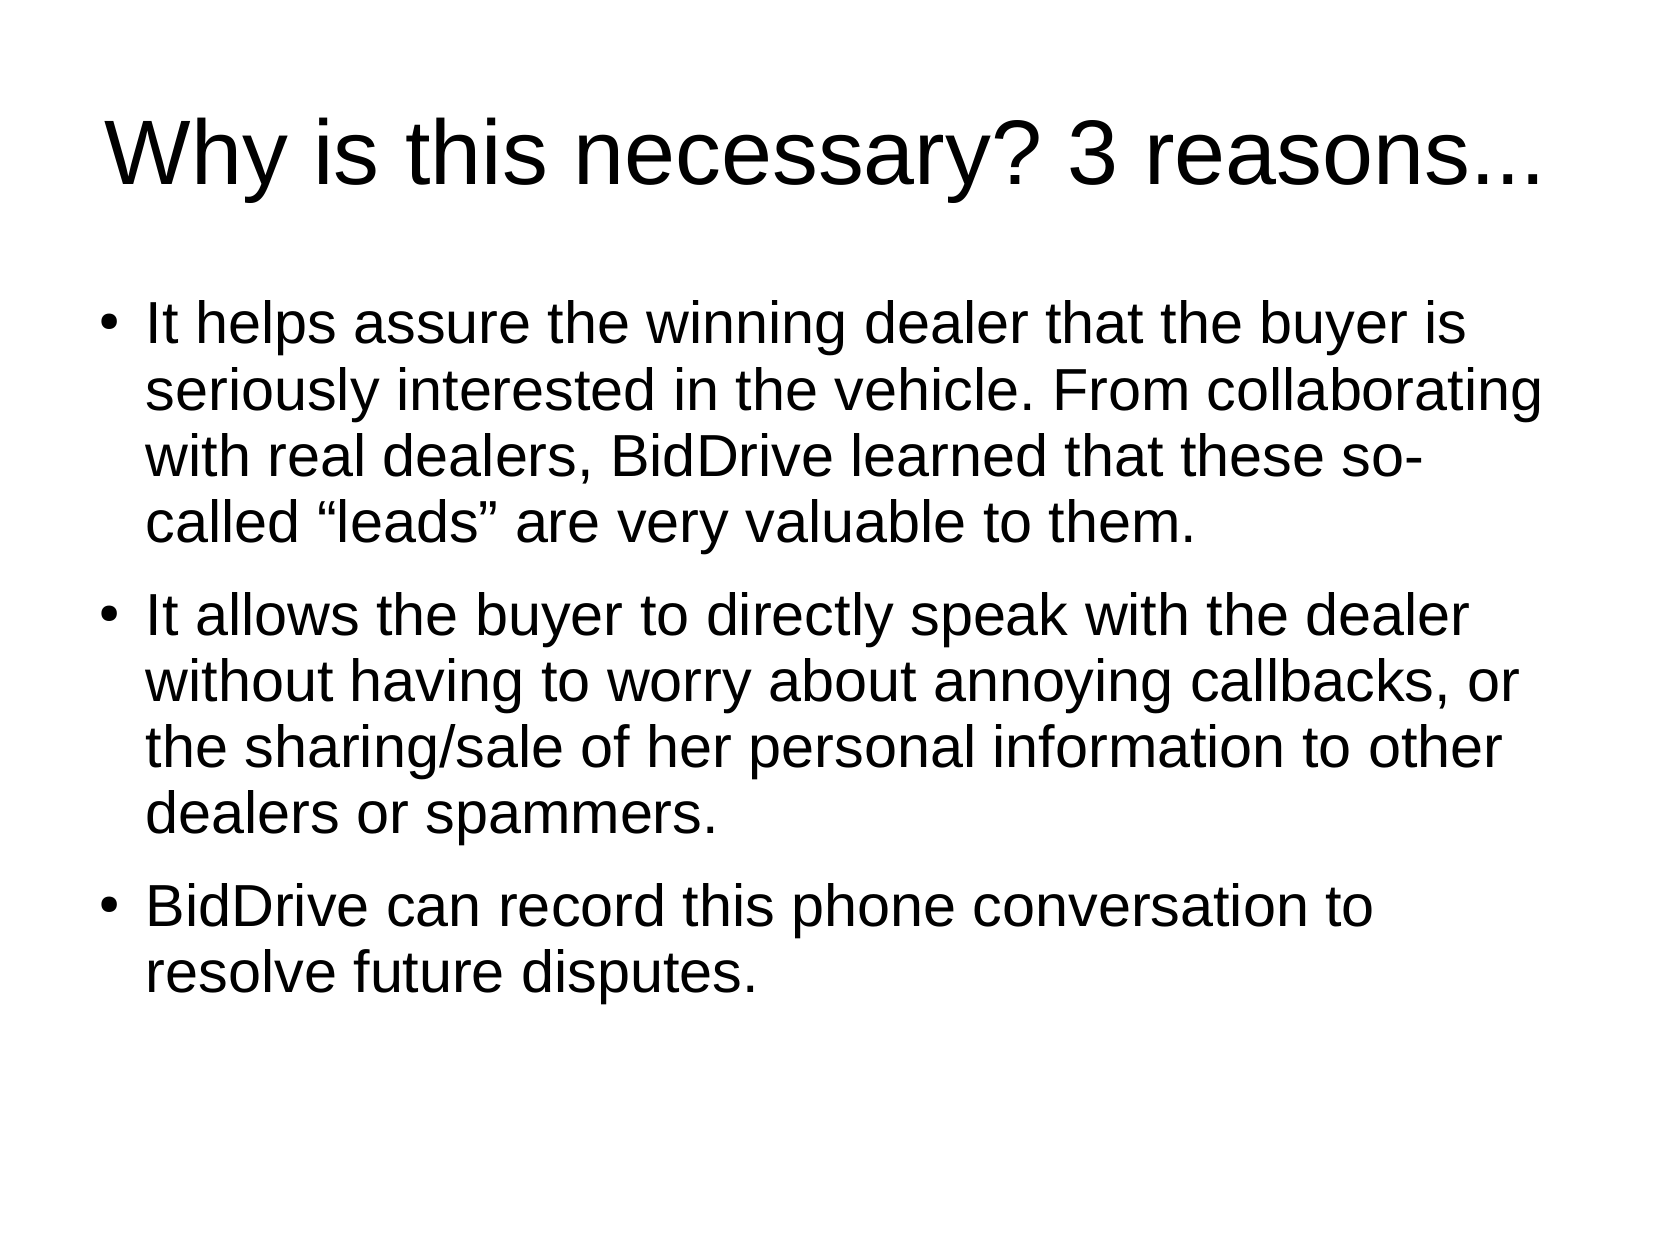

# Why is this necessary? 3 reasons...
It helps assure the winning dealer that the buyer is seriously interested in the vehicle. From collaborating with real dealers, BidDrive learned that these so-called “leads” are very valuable to them.
It allows the buyer to directly speak with the dealer without having to worry about annoying callbacks, or the sharing/sale of her personal information to other dealers or spammers.
BidDrive can record this phone conversation to resolve future disputes.